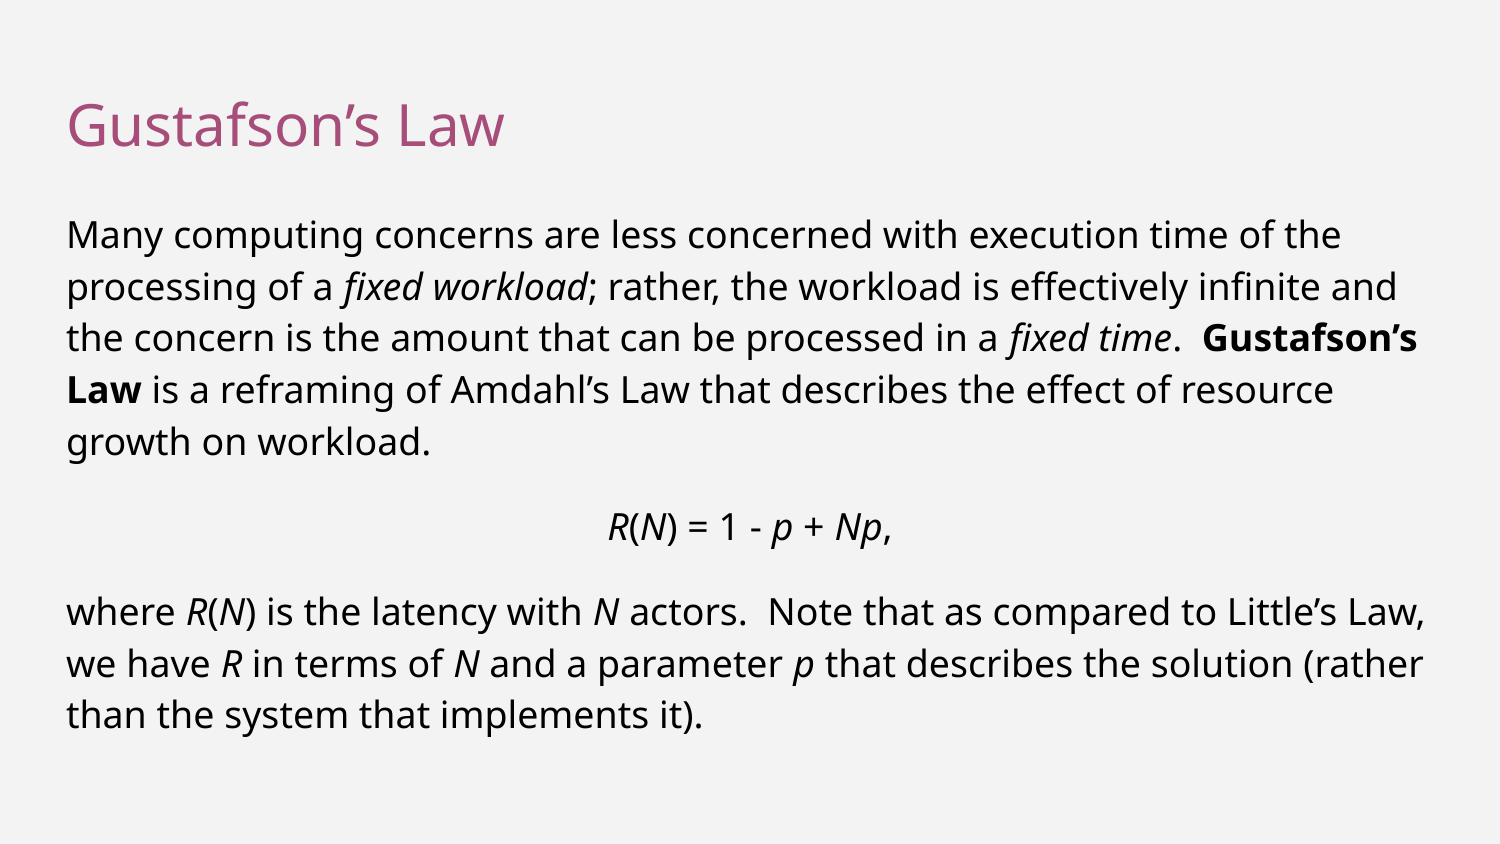

# Gustafson’s Law
Many computing concerns are less concerned with execution time of the processing of a fixed workload; rather, the workload is effectively infinite and the concern is the amount that can be processed in a fixed time. Gustafson’s Law is a reframing of Amdahl’s Law that describes the effect of resource growth on workload.
R(N) = 1 - p + Np,
where R(N) is the latency with N actors. Note that as compared to Little’s Law, we have R in terms of N and a parameter p that describes the solution (rather than the system that implements it).